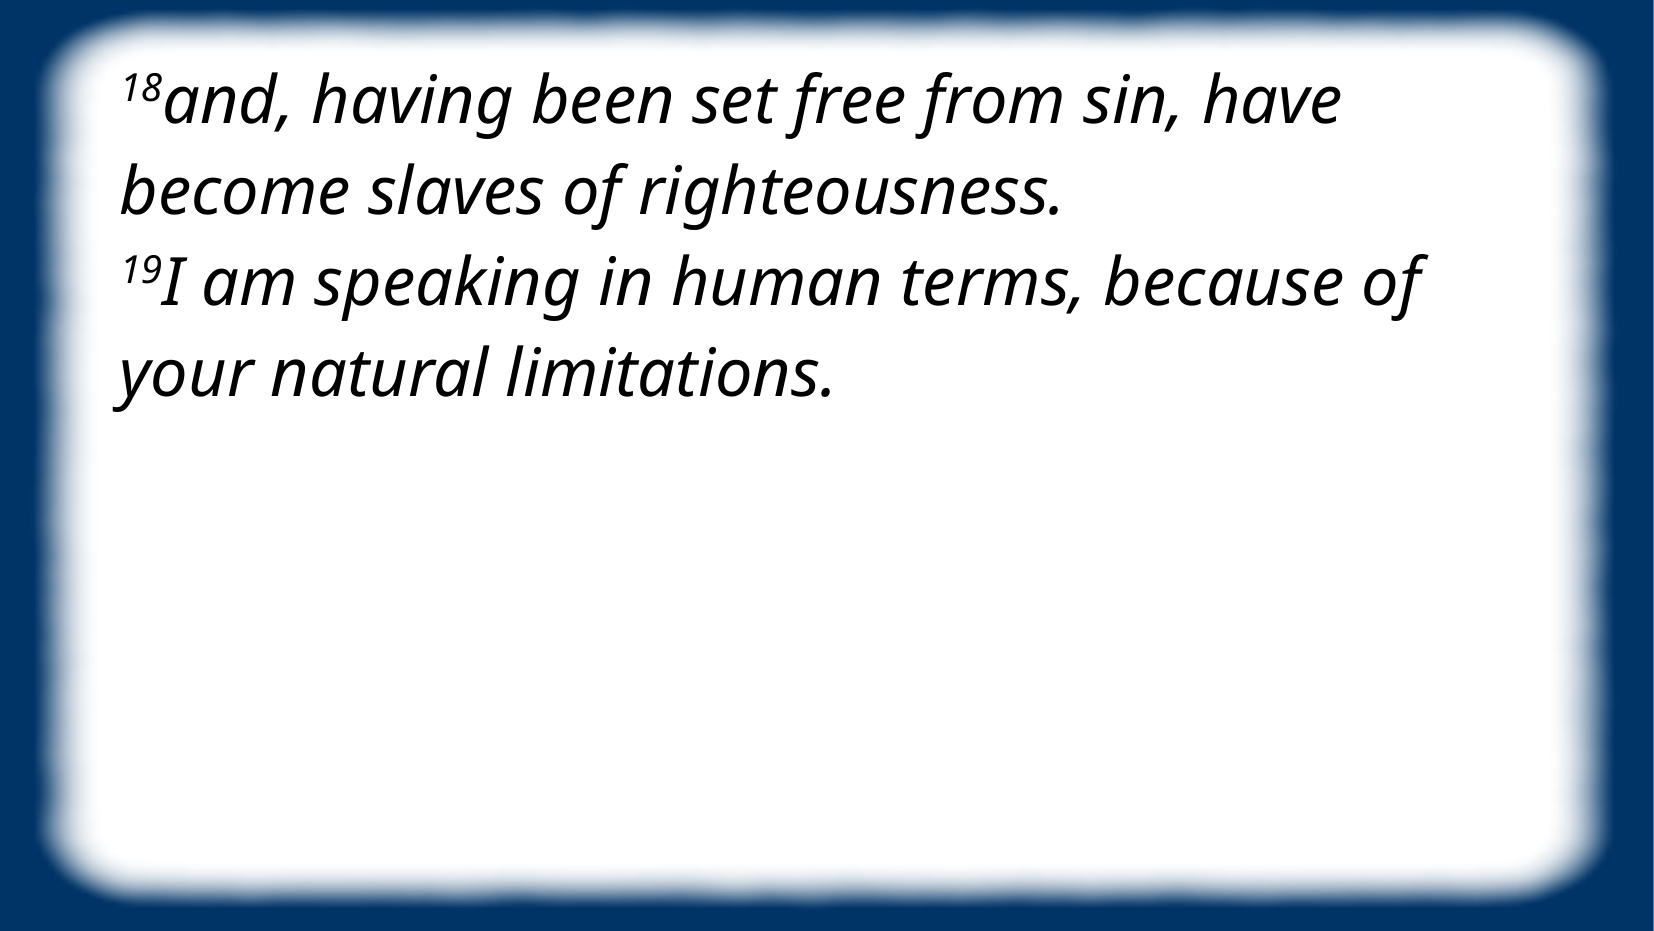

18and, having been set free from sin, have become slaves of righteousness.
19I am speaking in human terms, because of your natural limitations.